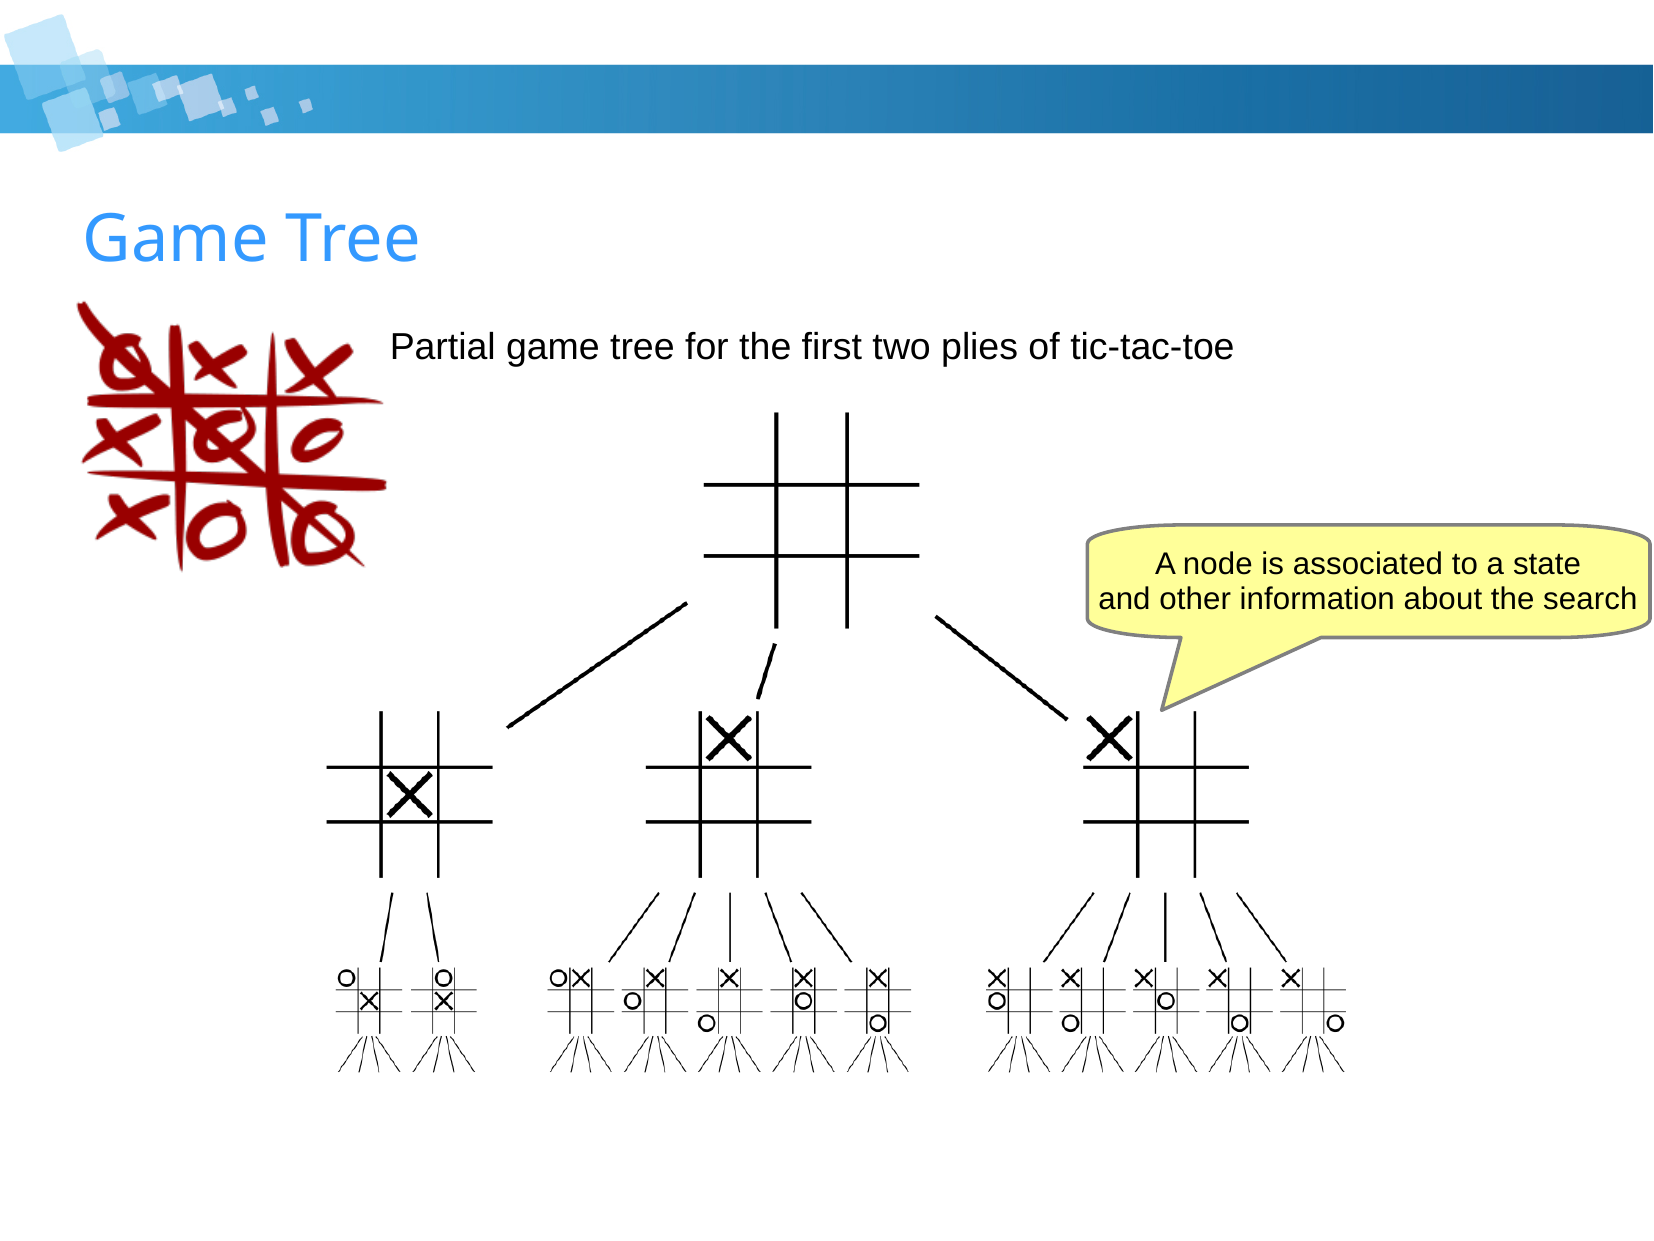

# Game Tree
Partial game tree for the first two plies of tic-tac-toe
A node is associated to a state
and other information about the search